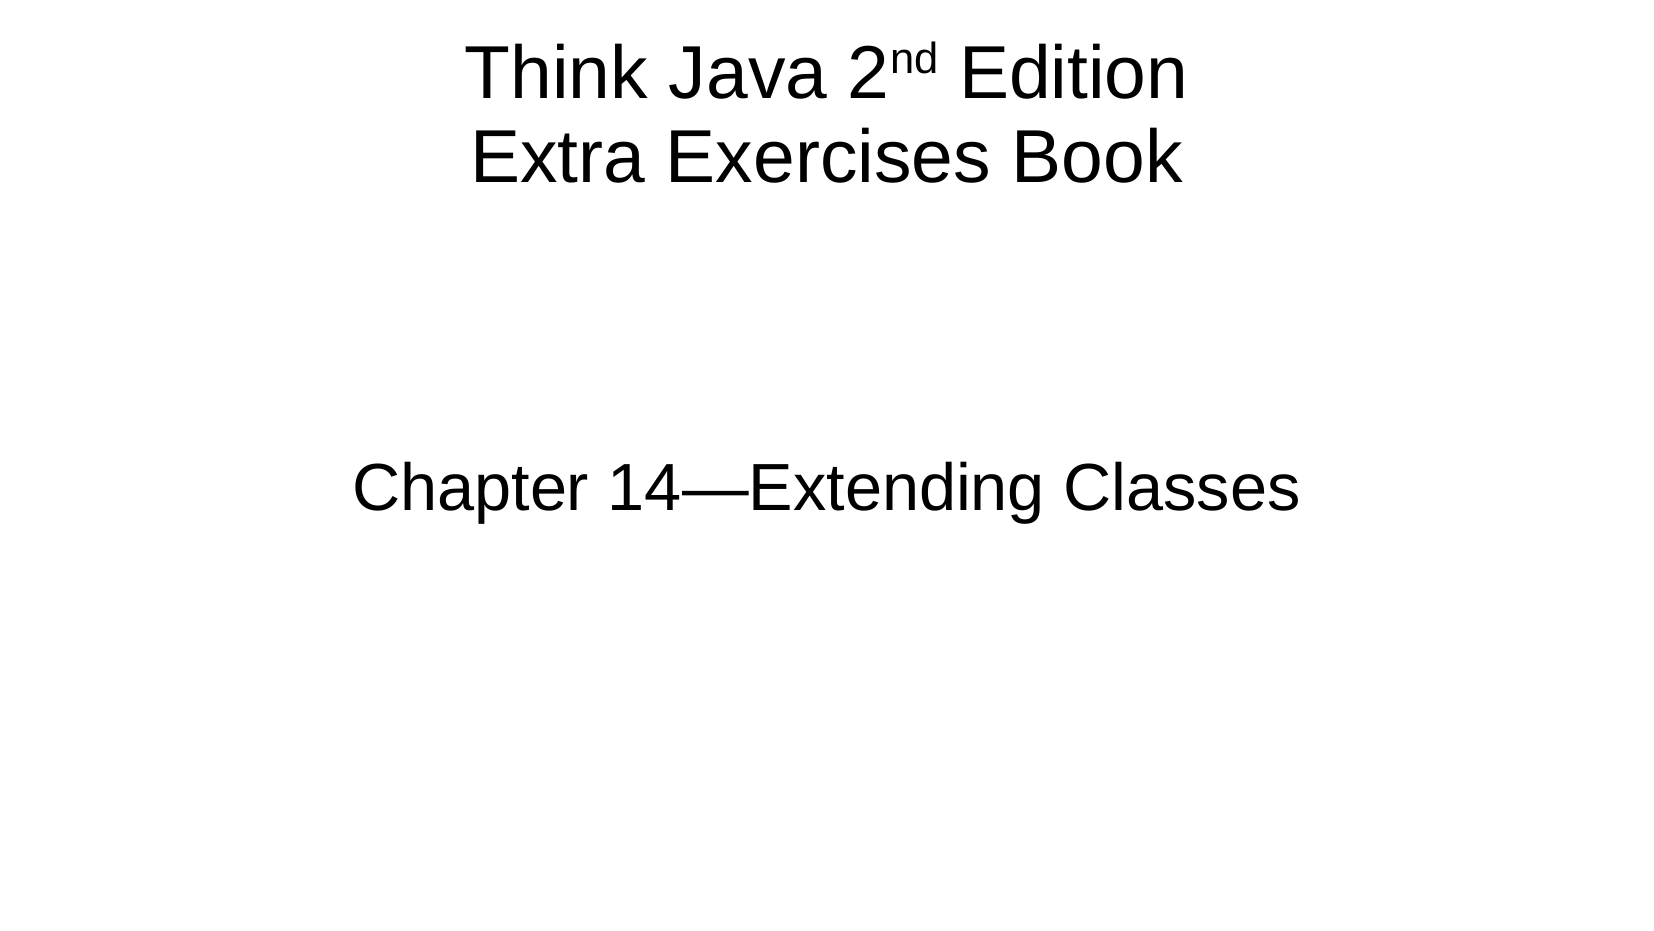

# Think Java 2nd Edition Extra Exercises Book
Chapter 14—Extending Classes